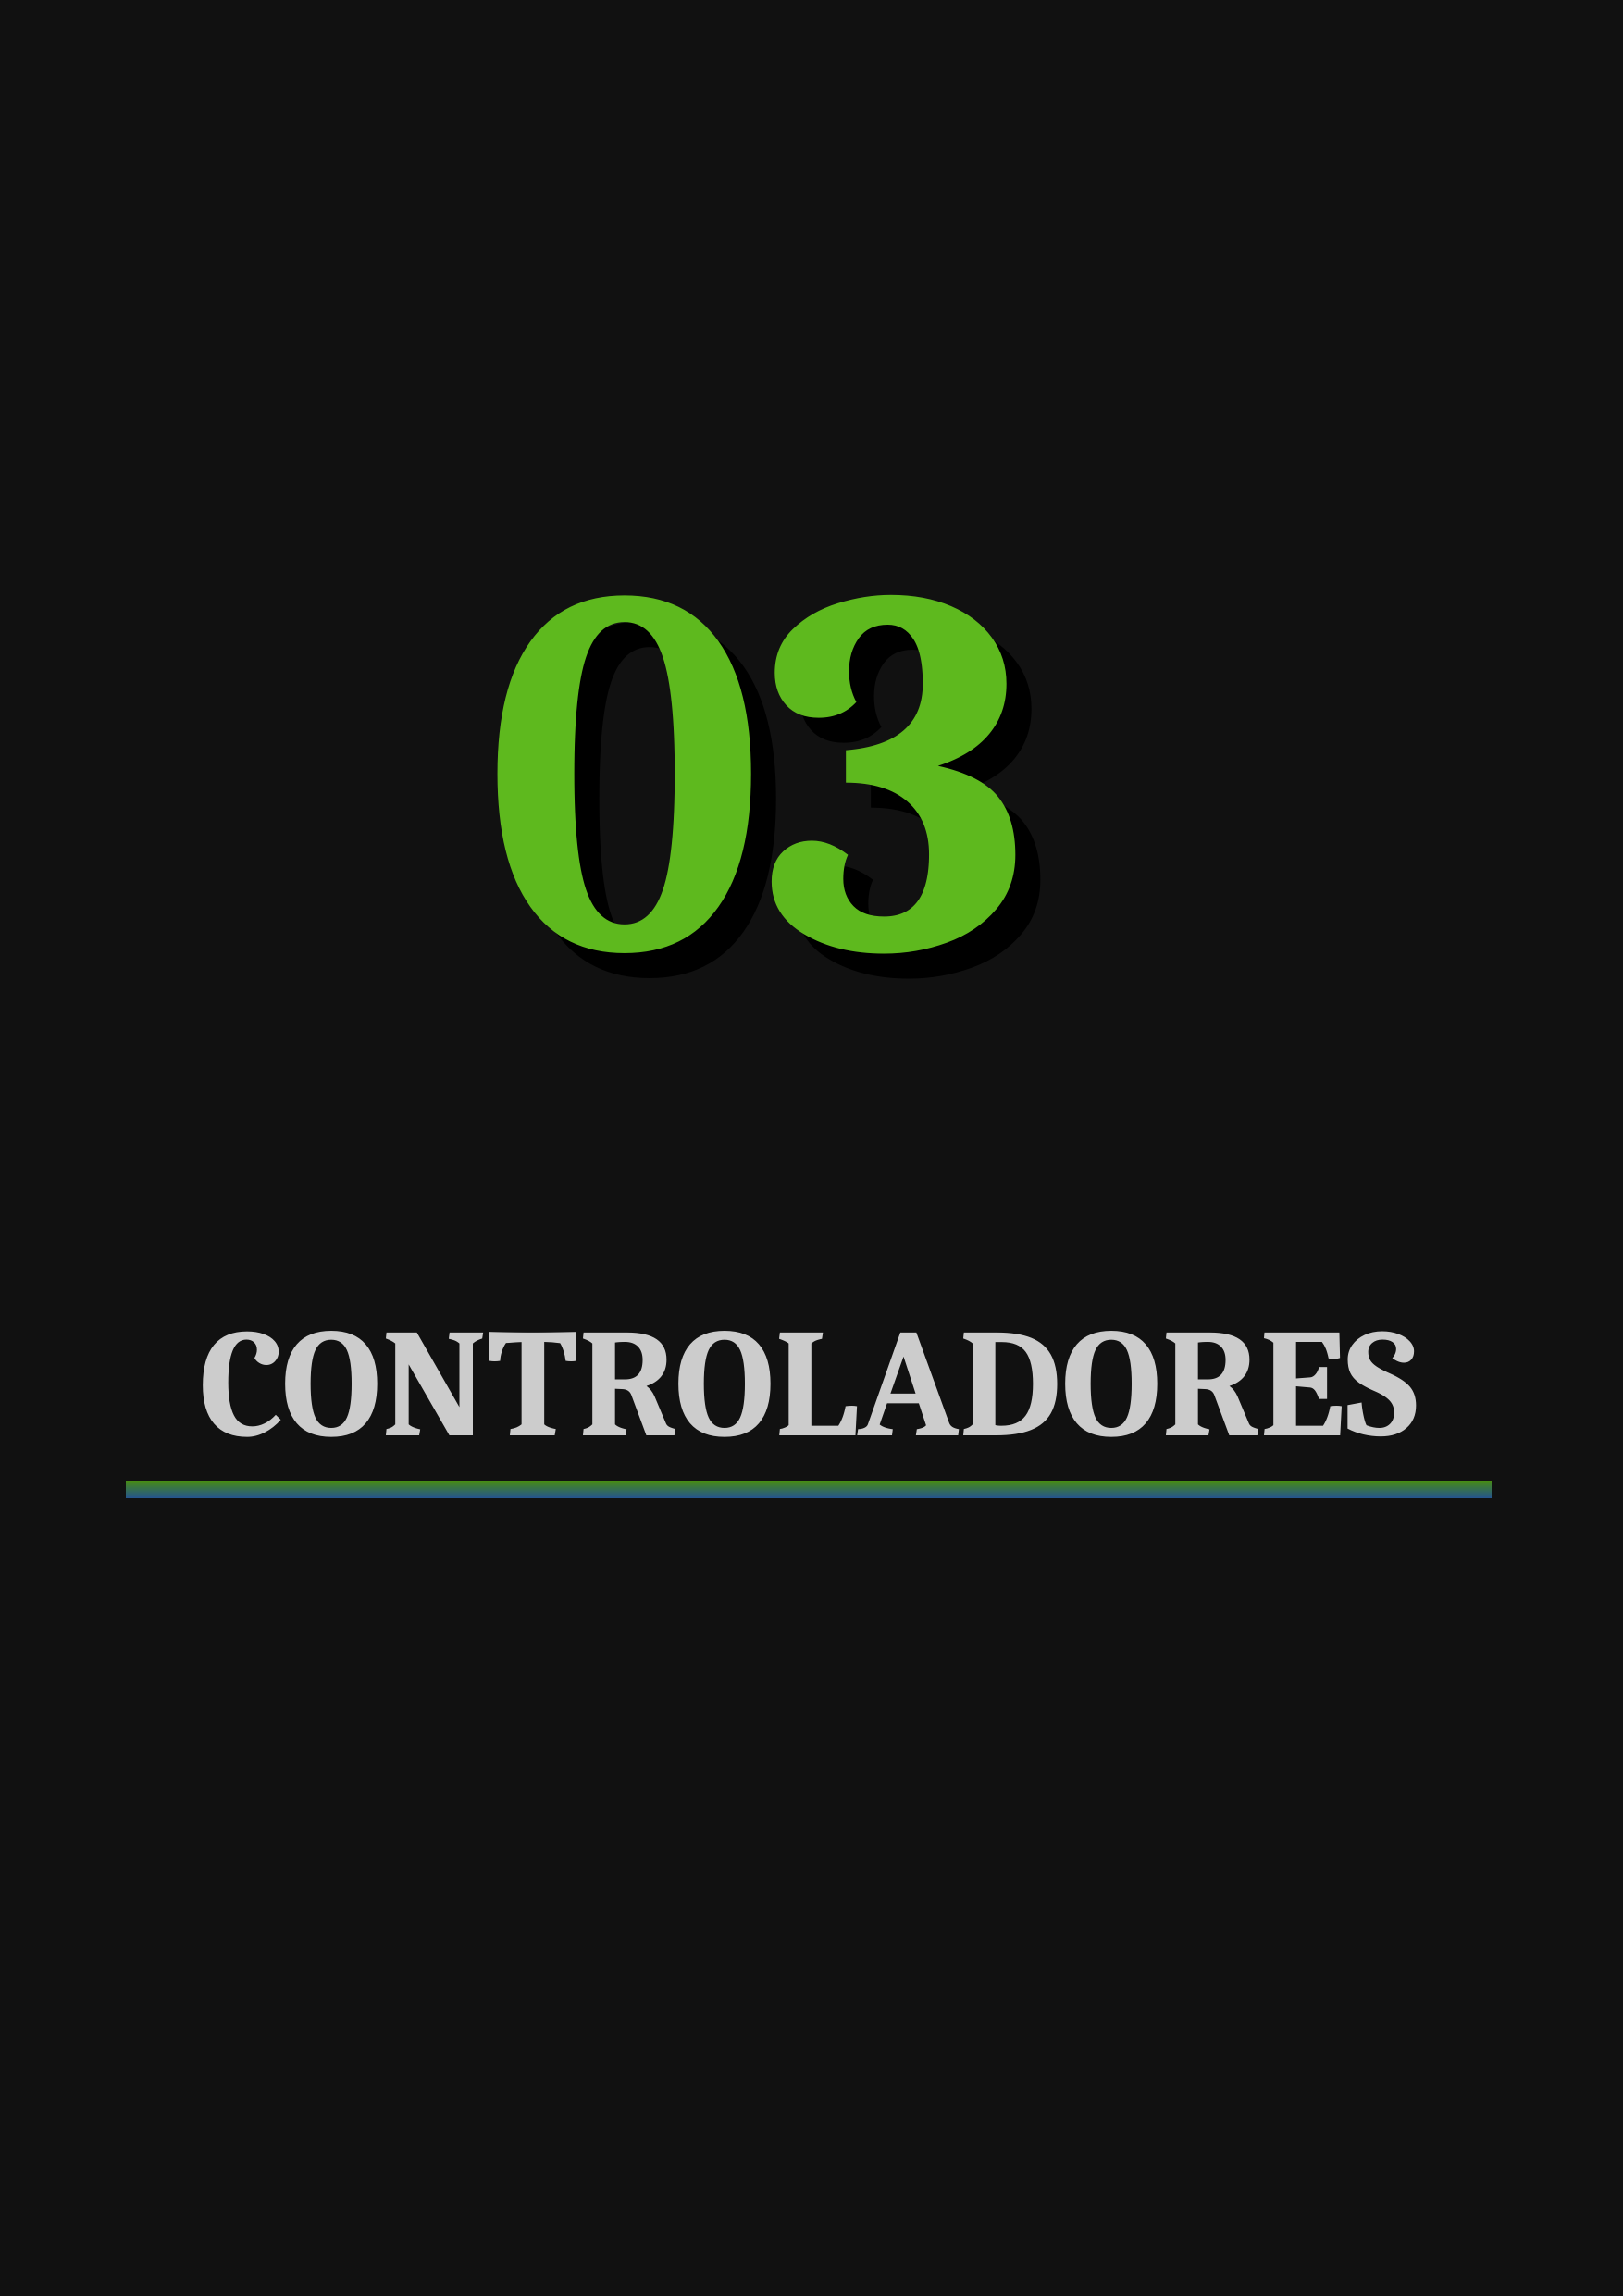

03
CONTROLADORES
Spring Boot - Força heróica para Devs
7